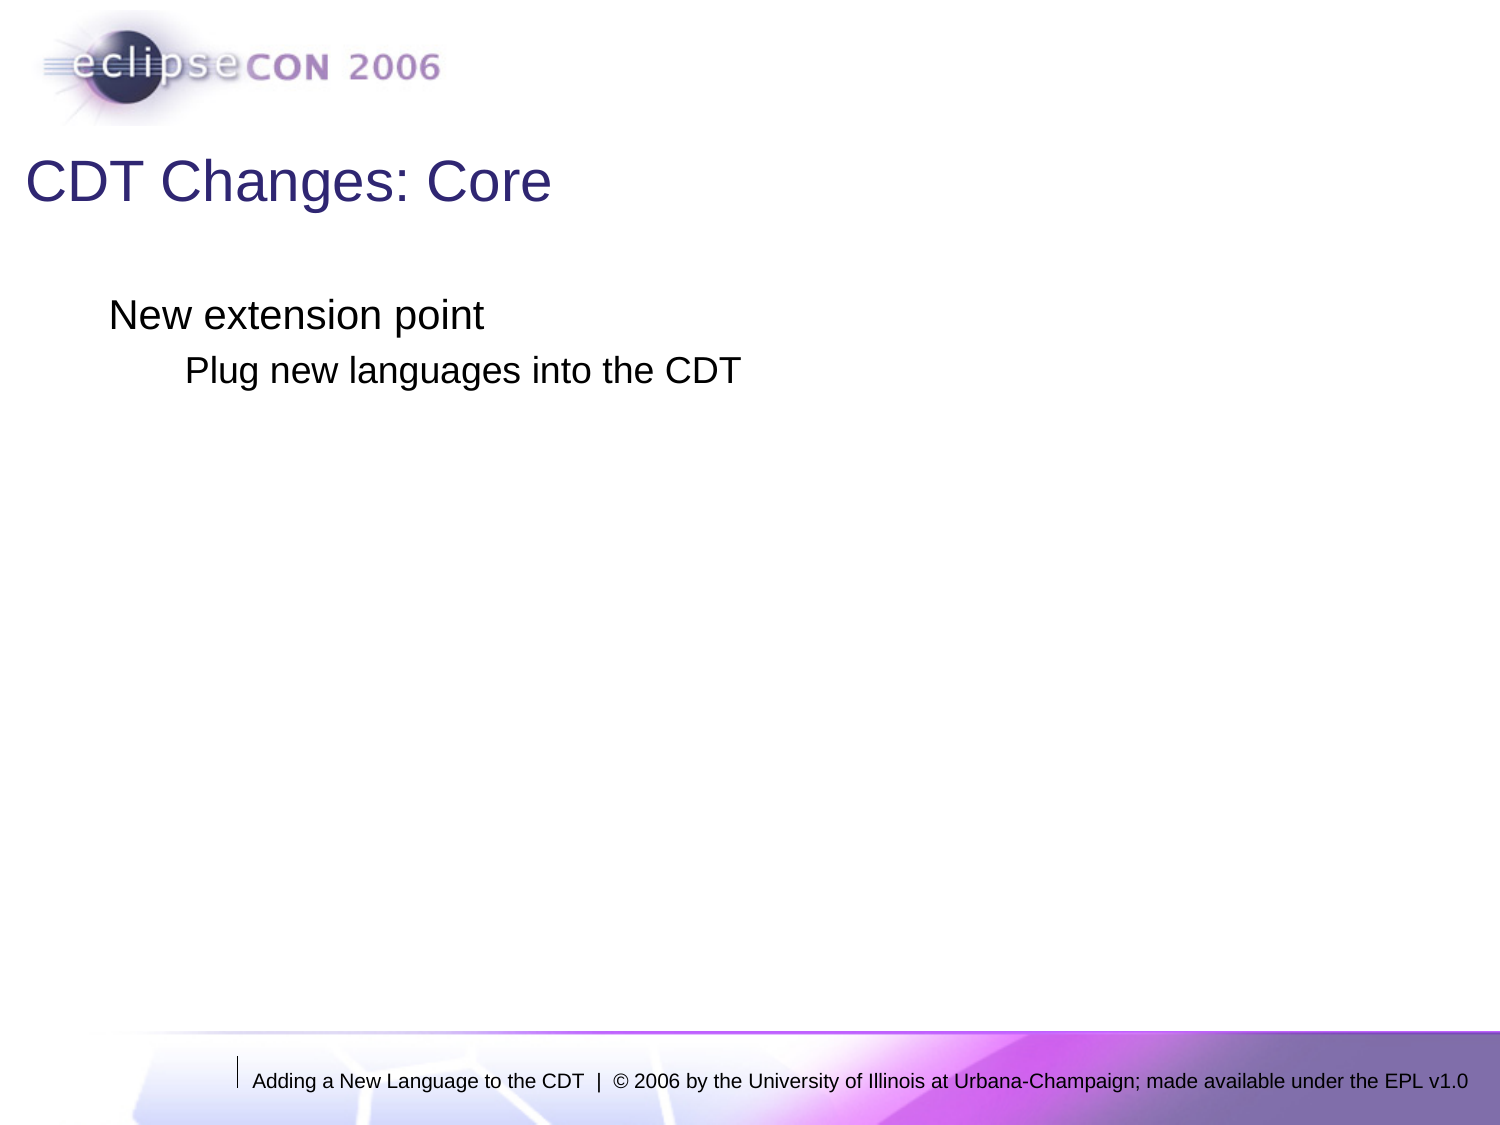

# CDT Changes: Core
New extension point
Plug new languages into the CDT